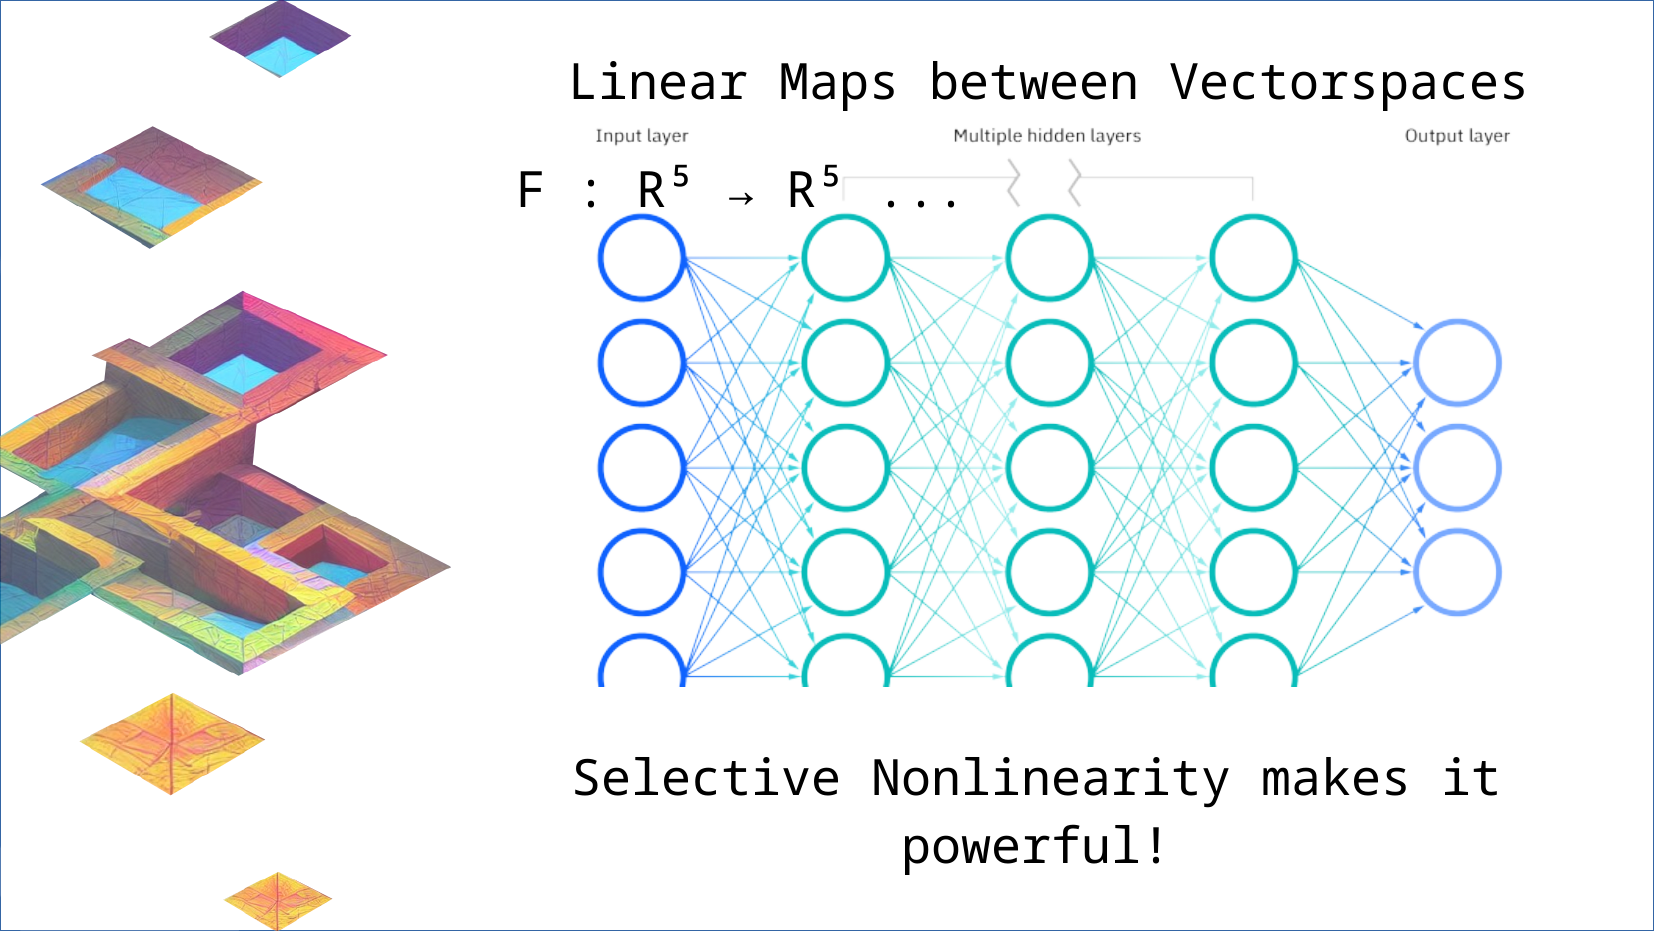

# Linear Maps between Vectorspaces
F : R⁵ → R⁵ ...
Selective Nonlinearity makes it powerful!